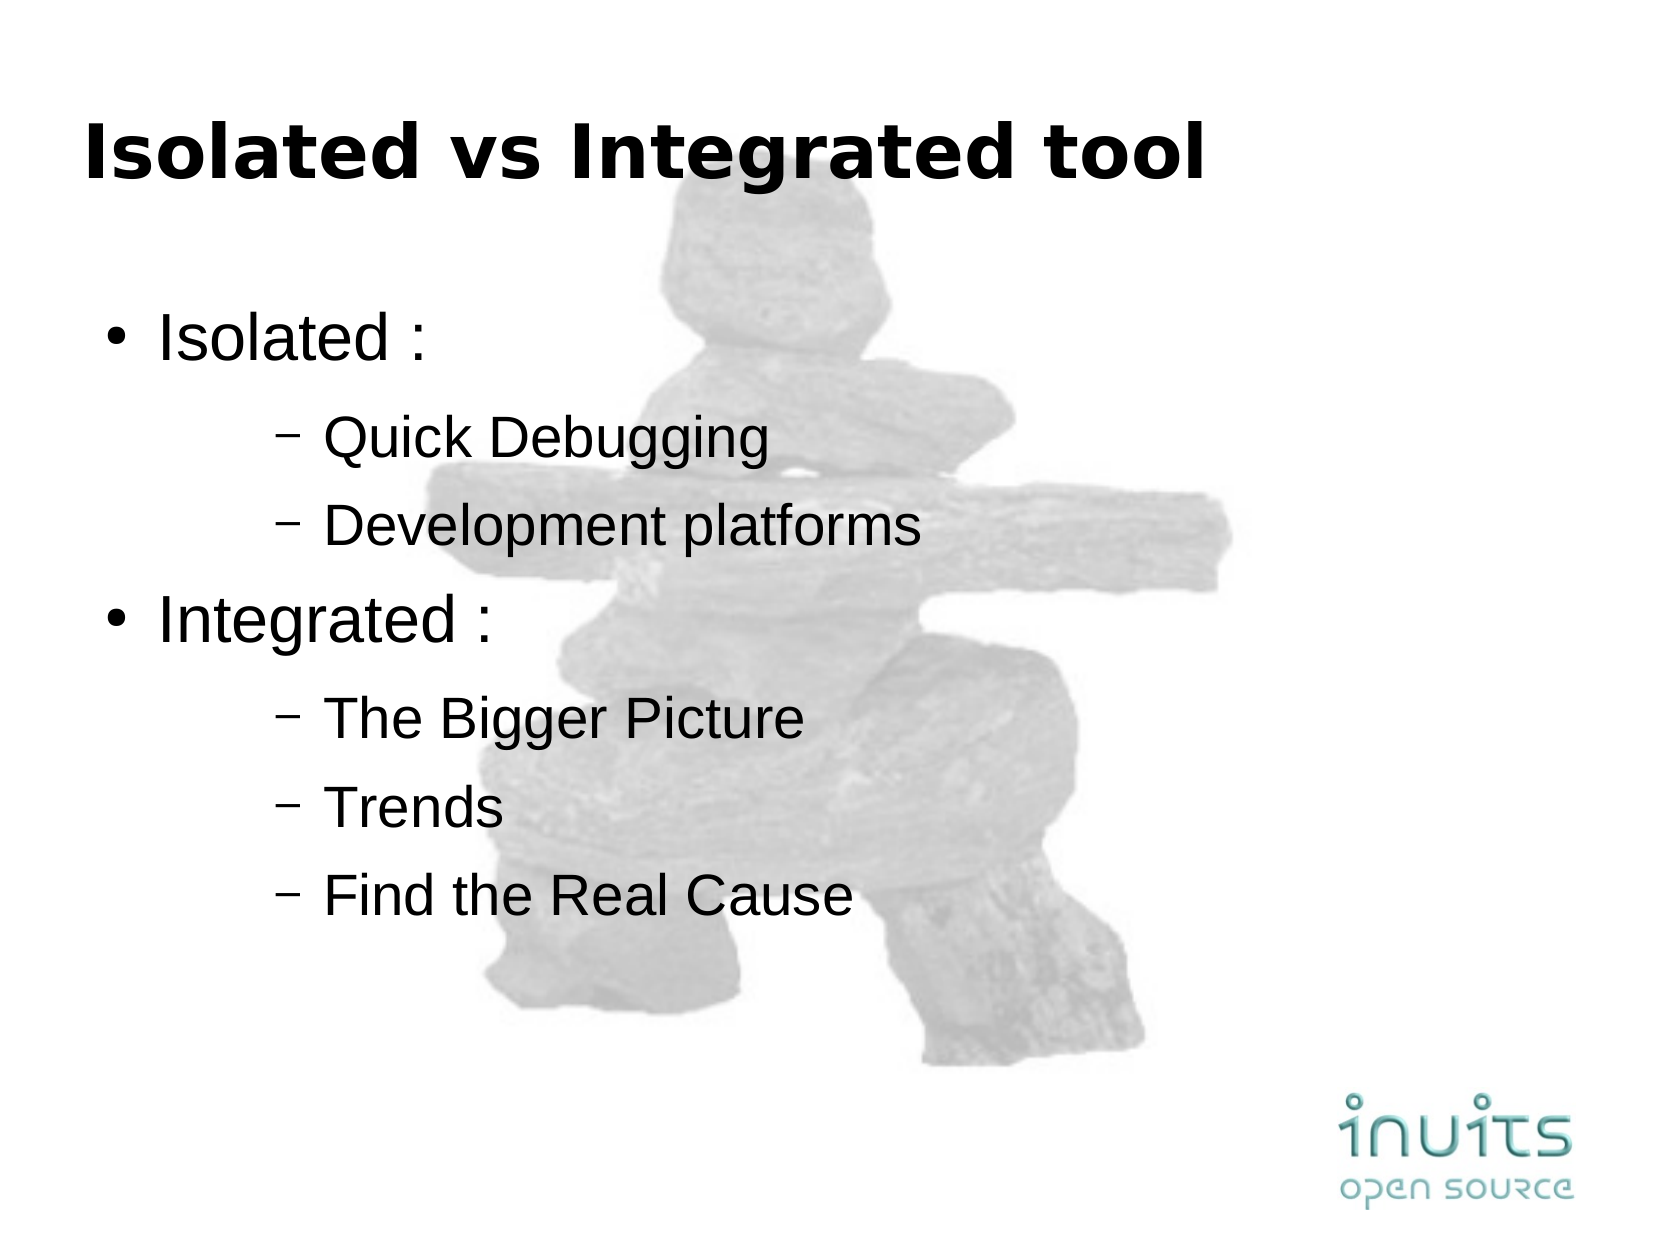

# Isolated vs Integrated tool
Isolated :
Quick Debugging
Development platforms
Integrated :
The Bigger Picture
Trends
Find the Real Cause
15